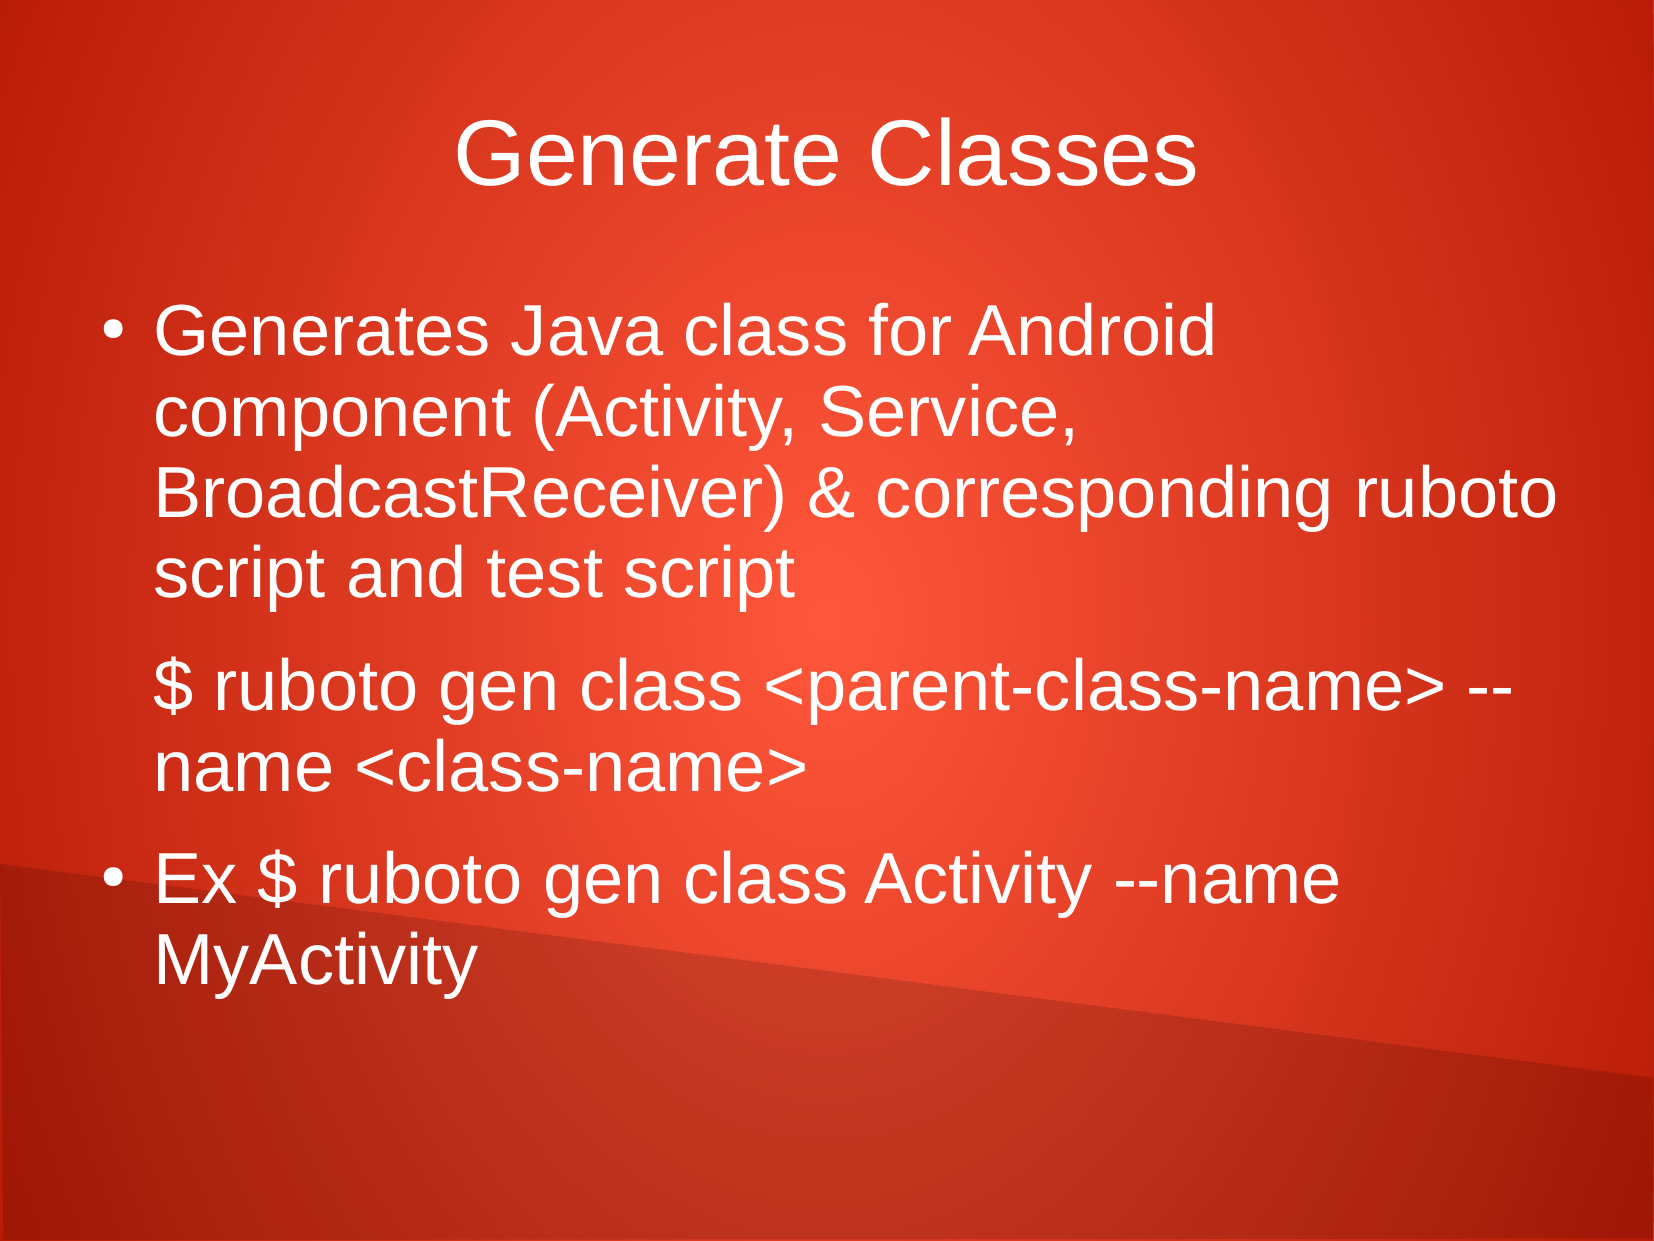

# Generate Classes
Generates Java class for Android component (Activity, Service, BroadcastReceiver) & corresponding ruboto script and test script
$ ruboto gen class <parent-class-name> --name <class-name>
Ex $ ruboto gen class Activity --name MyActivity